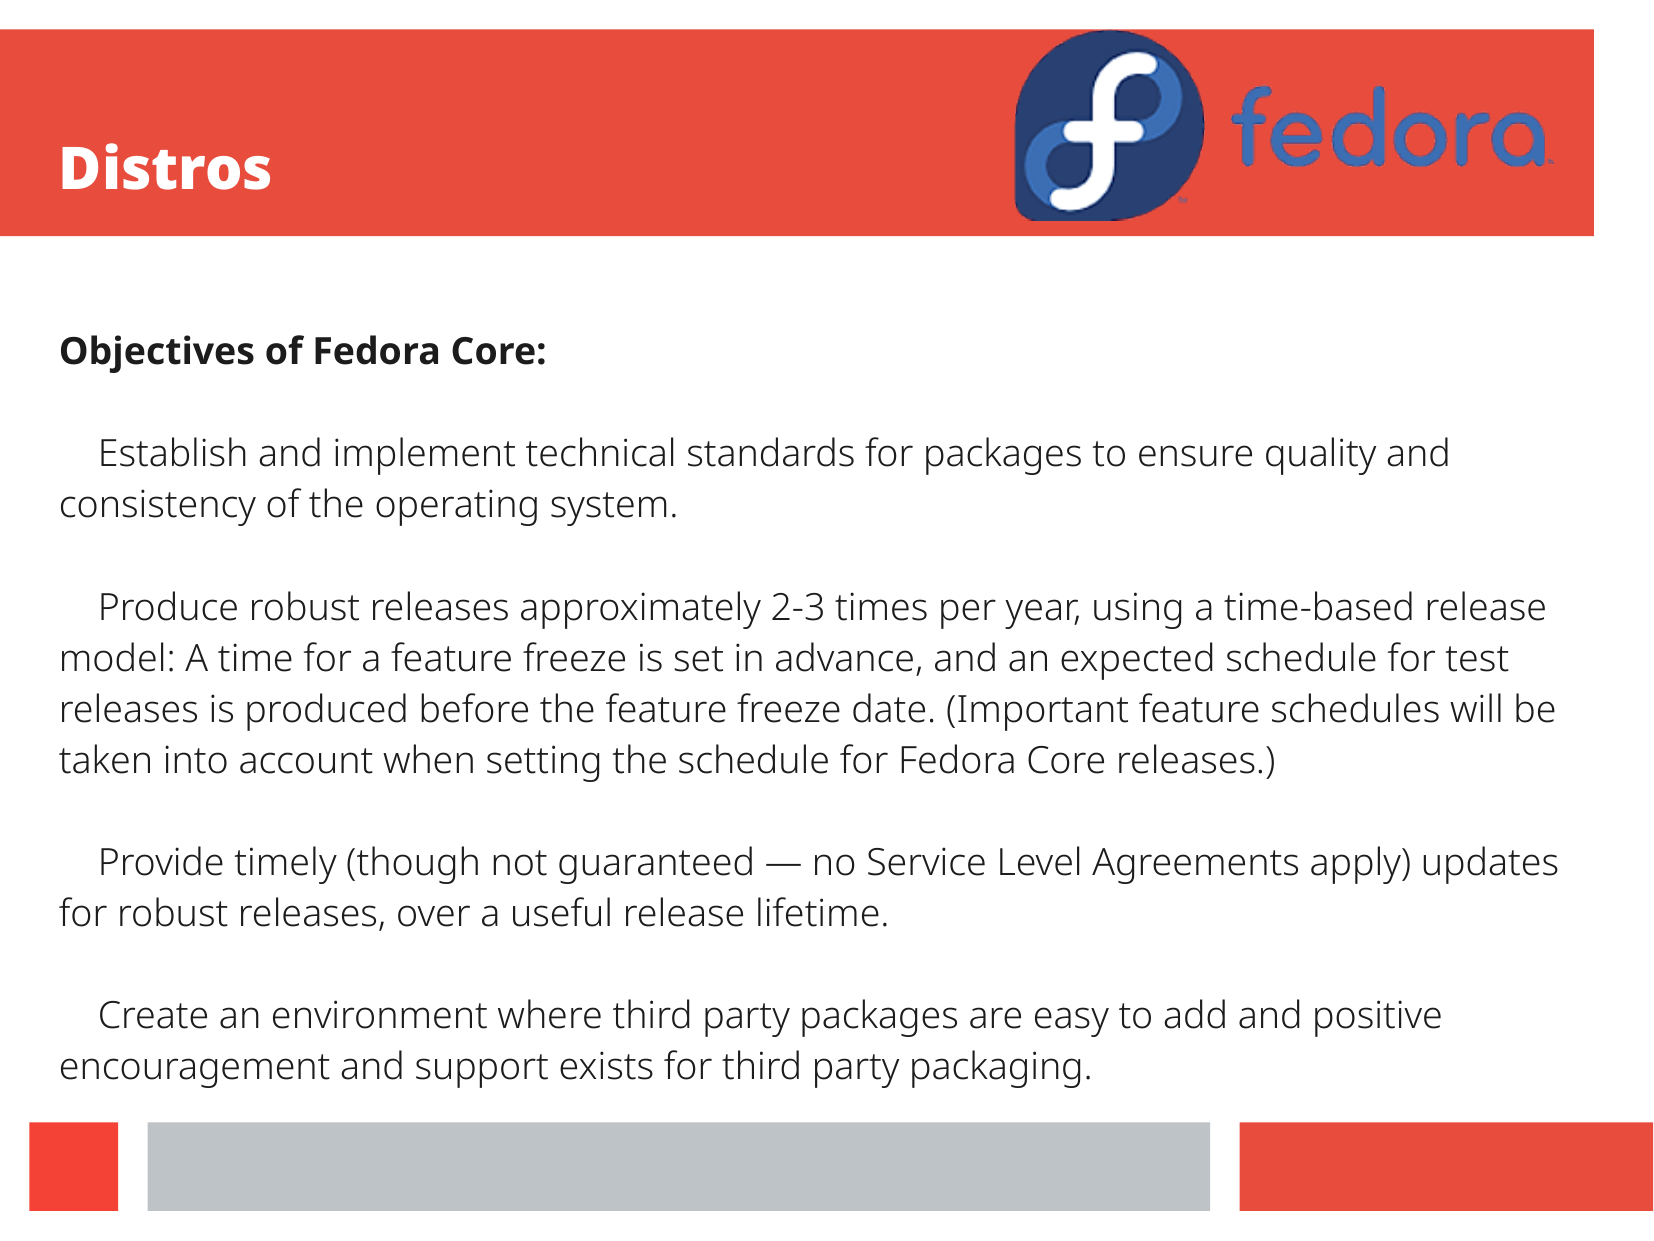

# Distros
Objectives of Fedora Core:
 Establish and implement technical standards for packages to ensure quality and consistency of the operating system.
 Produce robust releases approximately 2-3 times per year, using a time-based release model: A time for a feature freeze is set in advance, and an expected schedule for test releases is produced before the feature freeze date. (Important feature schedules will be taken into account when setting the schedule for Fedora Core releases.)
 Provide timely (though not guaranteed — no Service Level Agreements apply) updates for robust releases, over a useful release lifetime.
 Create an environment where third party packages are easy to add and positive encouragement and support exists for third party packaging.